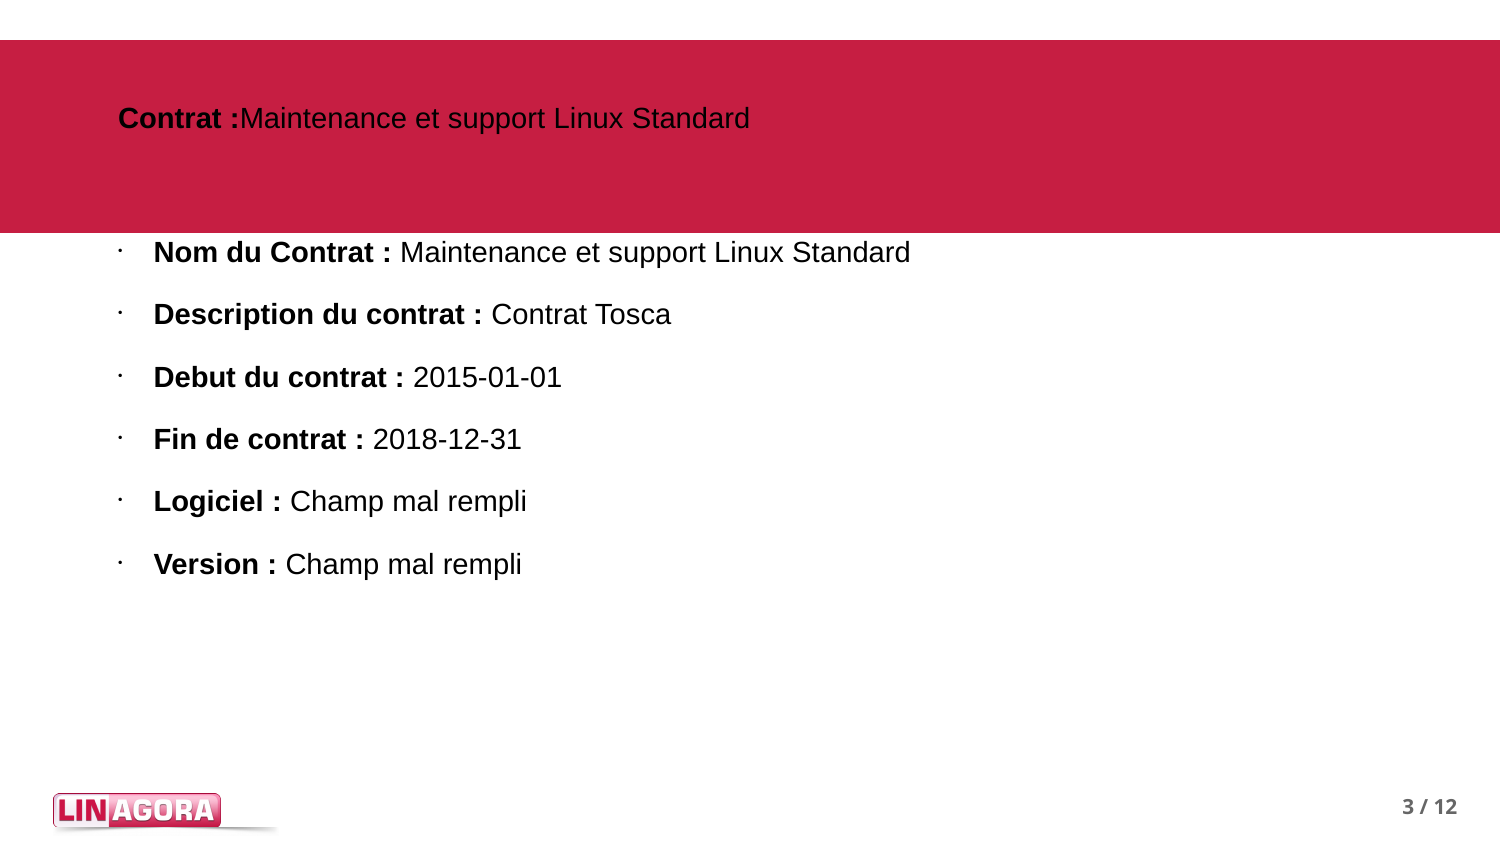

# Contrat :Maintenance et support Linux Standard
Nom du Contrat : Maintenance et support Linux Standard
Description du contrat : Contrat Tosca
Debut du contrat : 2015-01-01
Fin de contrat : 2018-12-31
Logiciel : Champ mal rempli
Version : Champ mal rempli